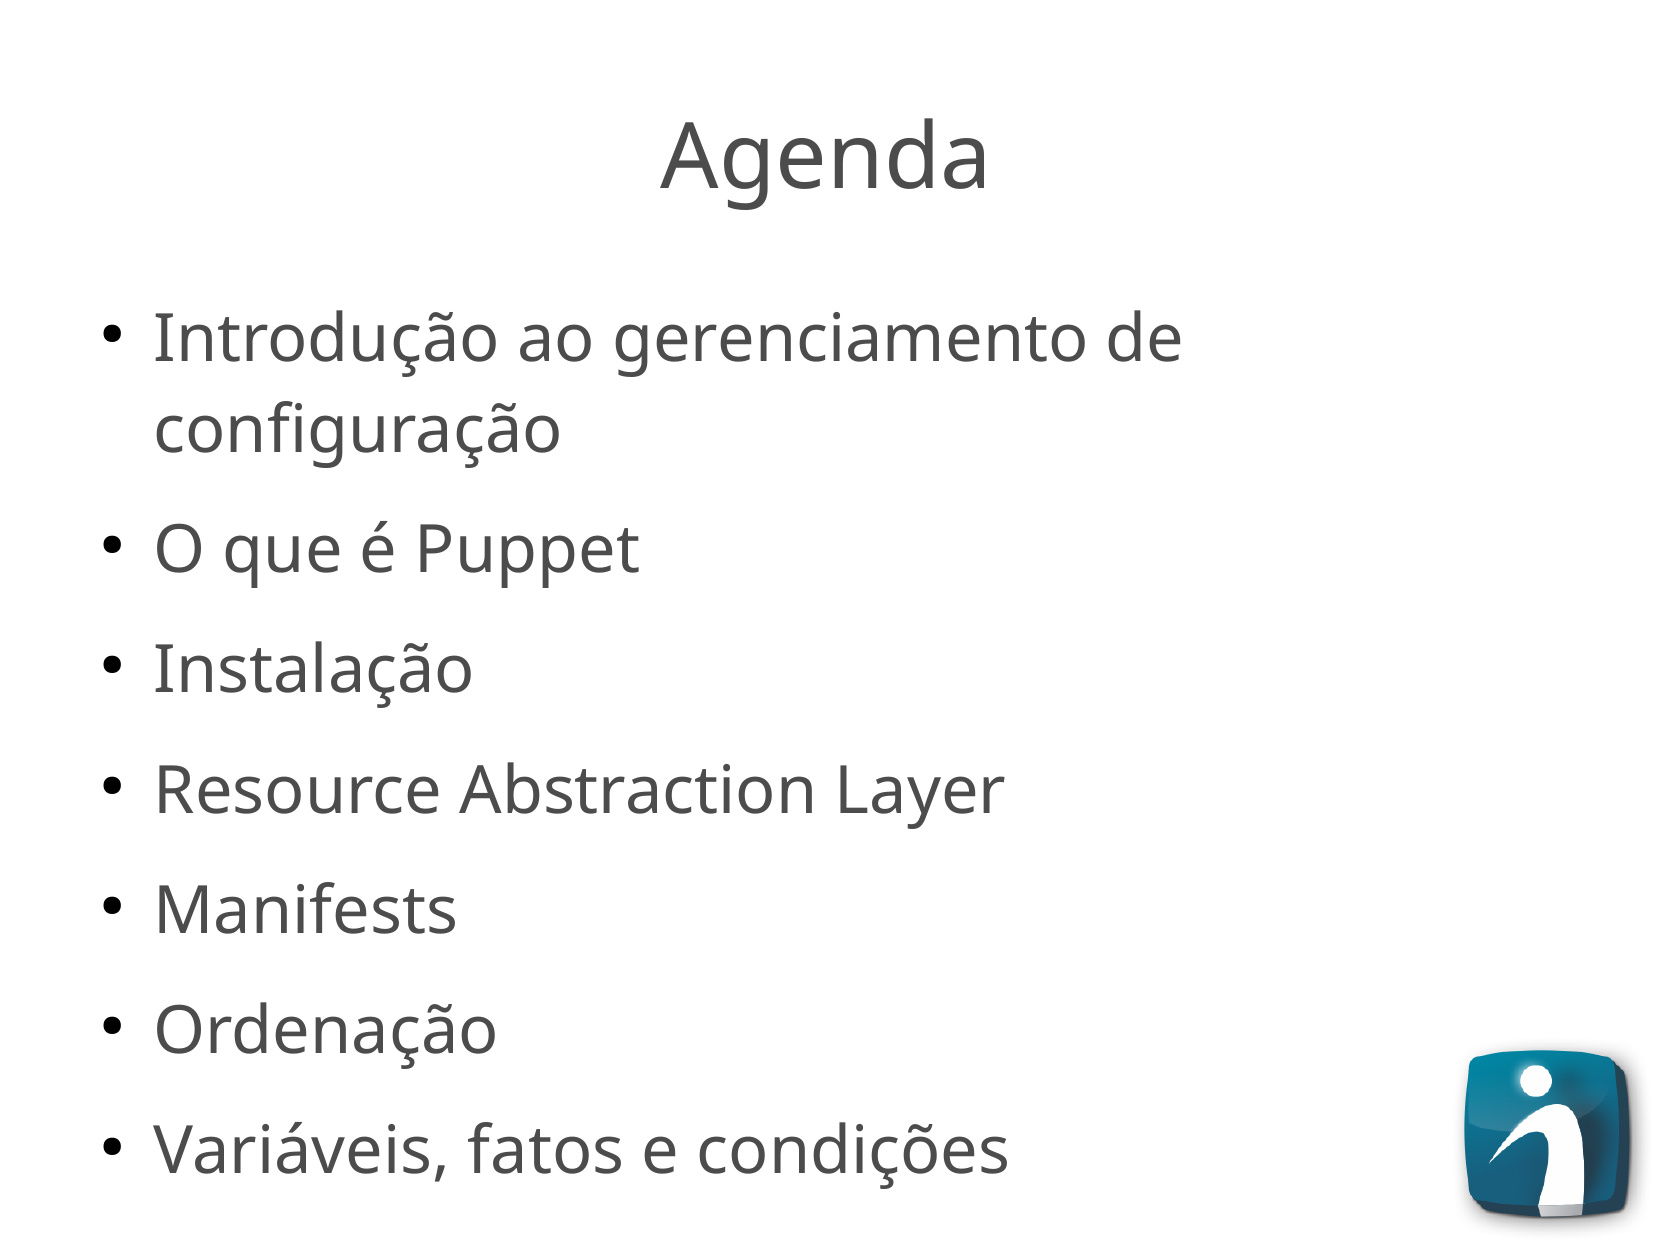

# Agenda
Introdução ao gerenciamento de configuração
O que é Puppet
Instalação
Resource Abstraction Layer
Manifests
Ordenação
Variáveis, fatos e condições